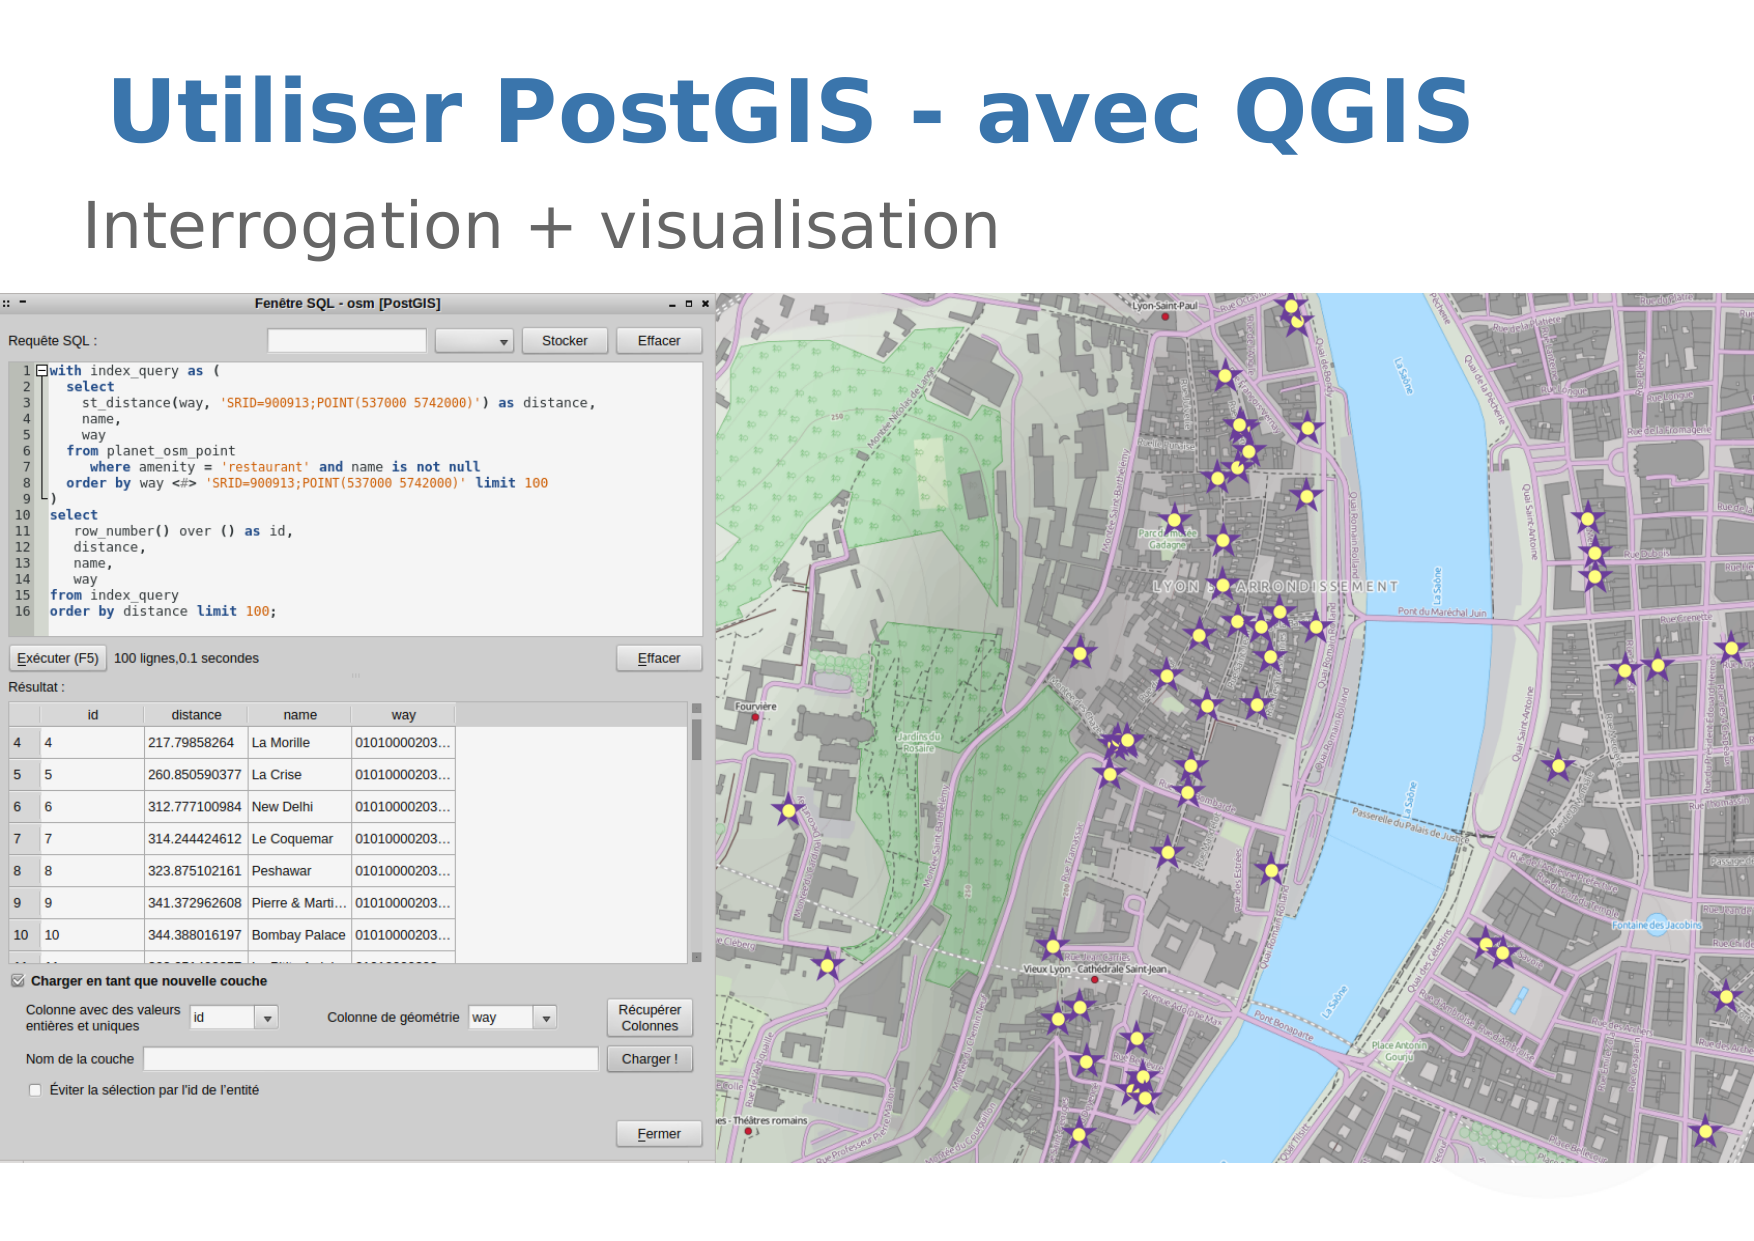

# Utiliser PostGIS - avec QGIS
Interrogation + visualisation